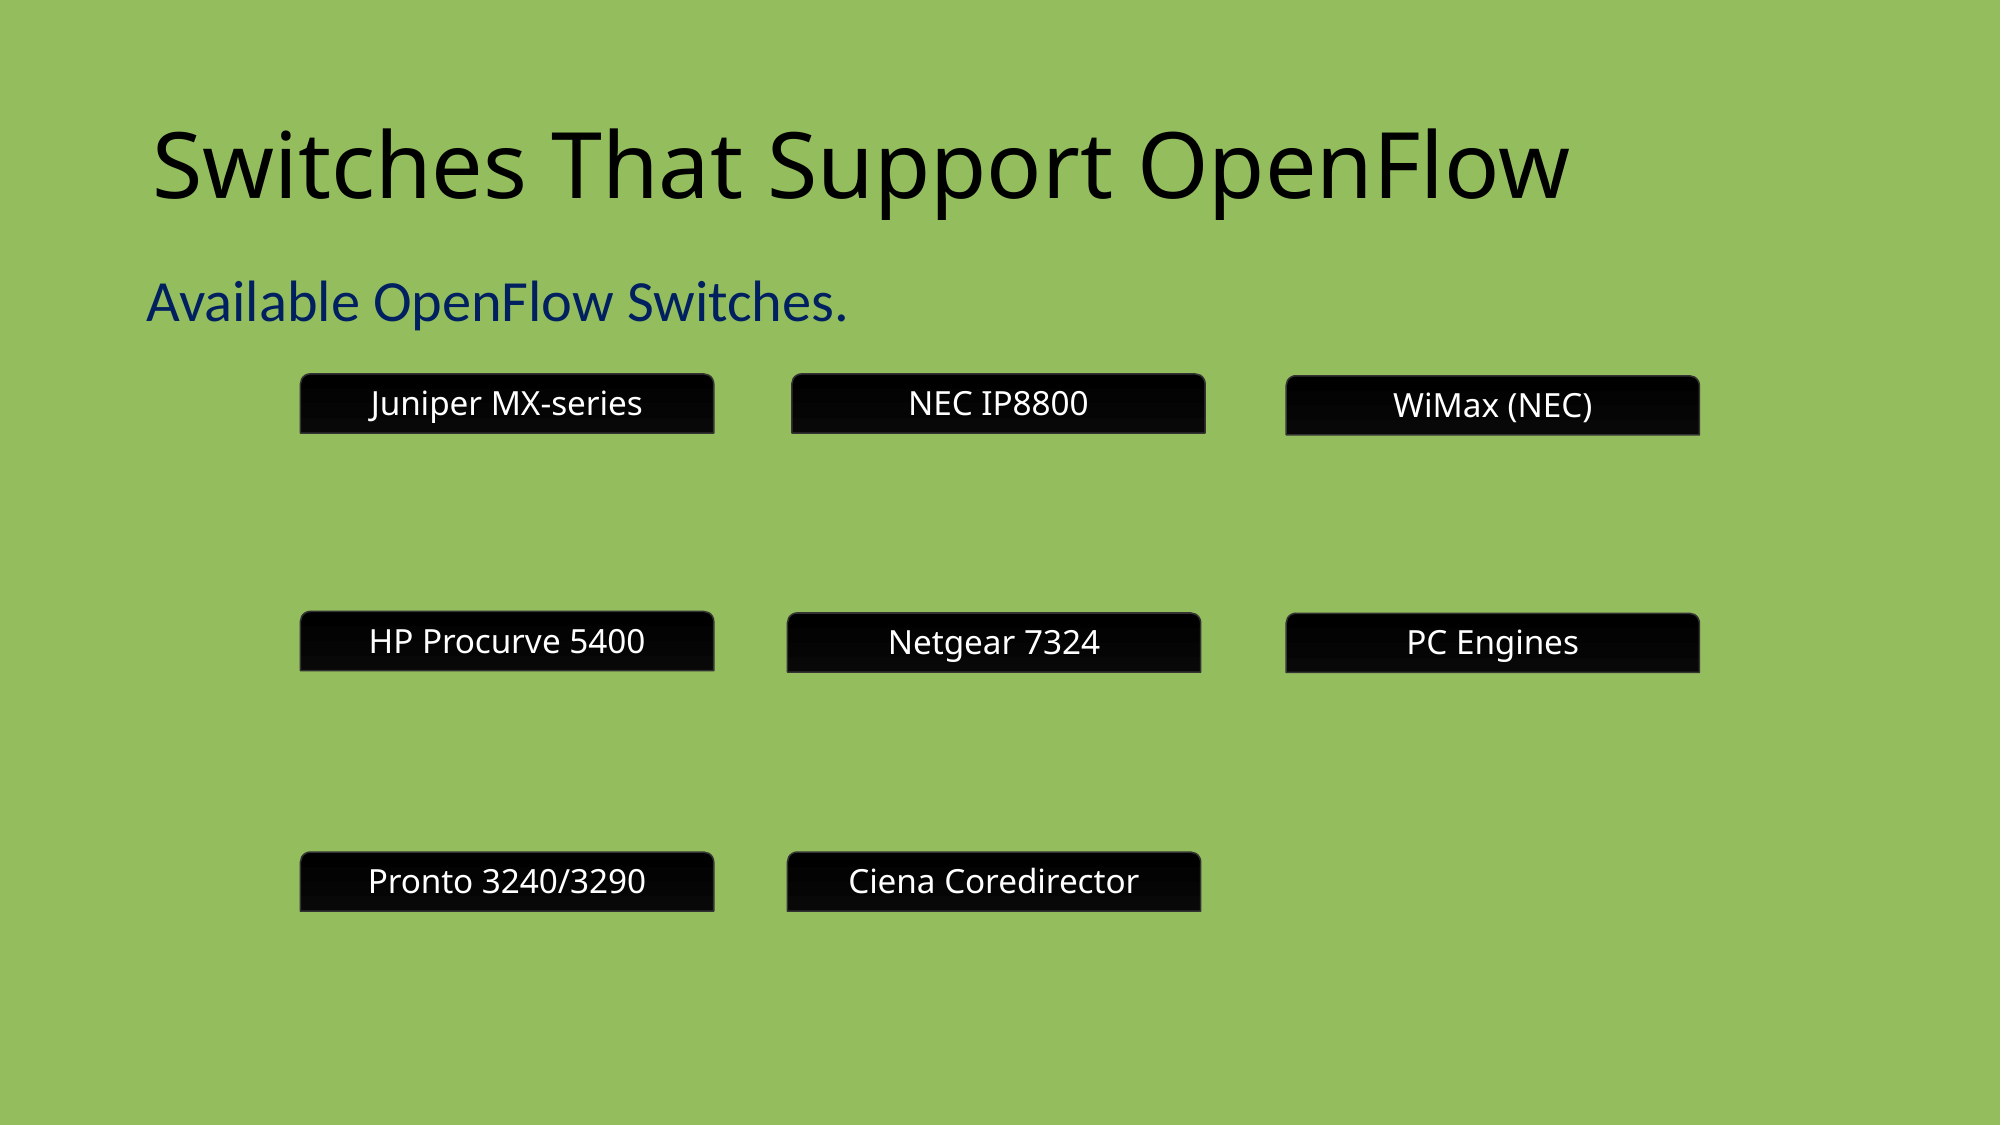

# Switches That Support OpenFlow
Available OpenFlow Switches.
Juniper MX-series
NEC IP8800
WiMax (NEC)
HP Procurve 5400
Netgear 7324
PC Engines
Pronto 3240/3290
Ciena Coredirector